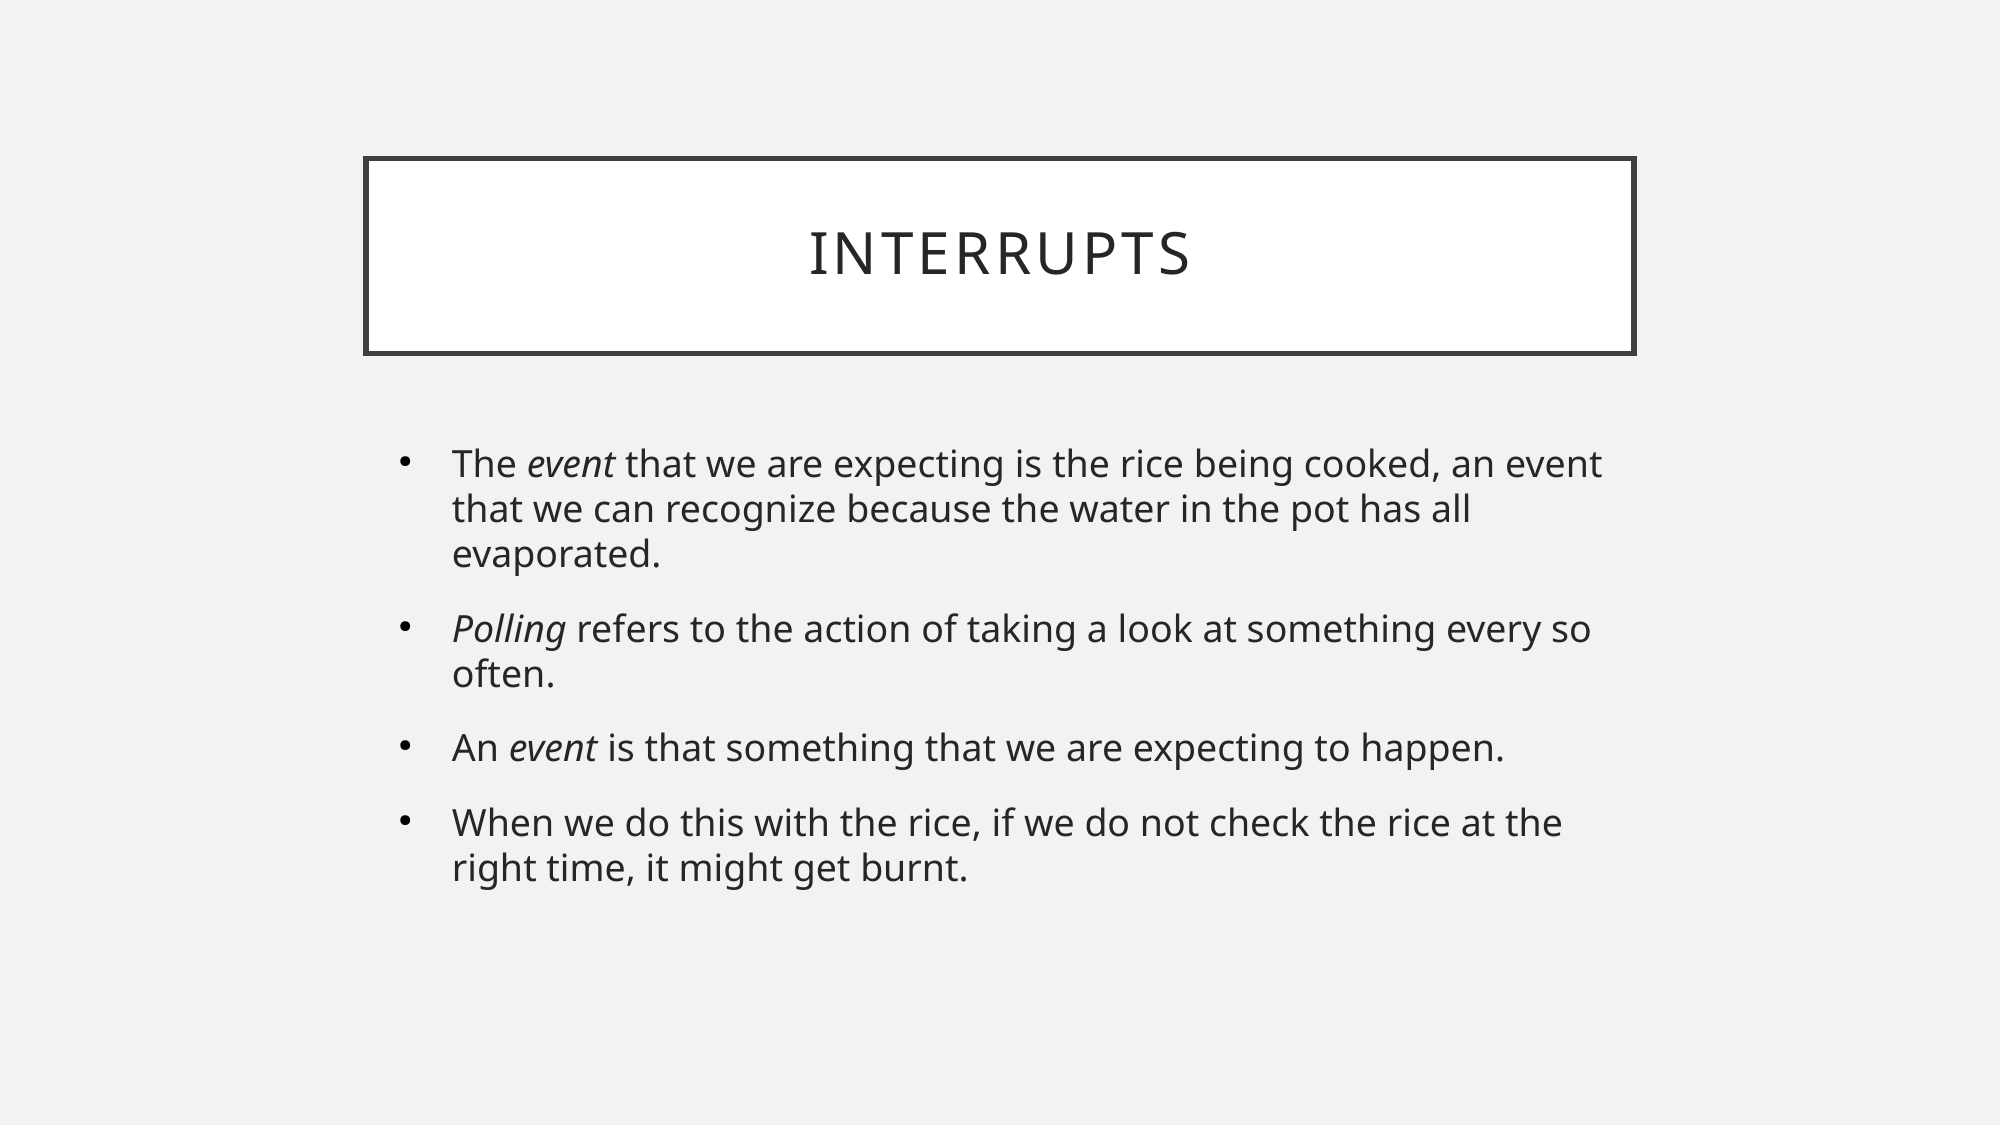

# Interrupts
The event that we are expecting is the rice being cooked, an event that we can recognize because the water in the pot has all evaporated.
Polling refers to the action of taking a look at something every so often.
An event is that something that we are expecting to happen.
When we do this with the rice, if we do not check the rice at the right time, it might get burnt.